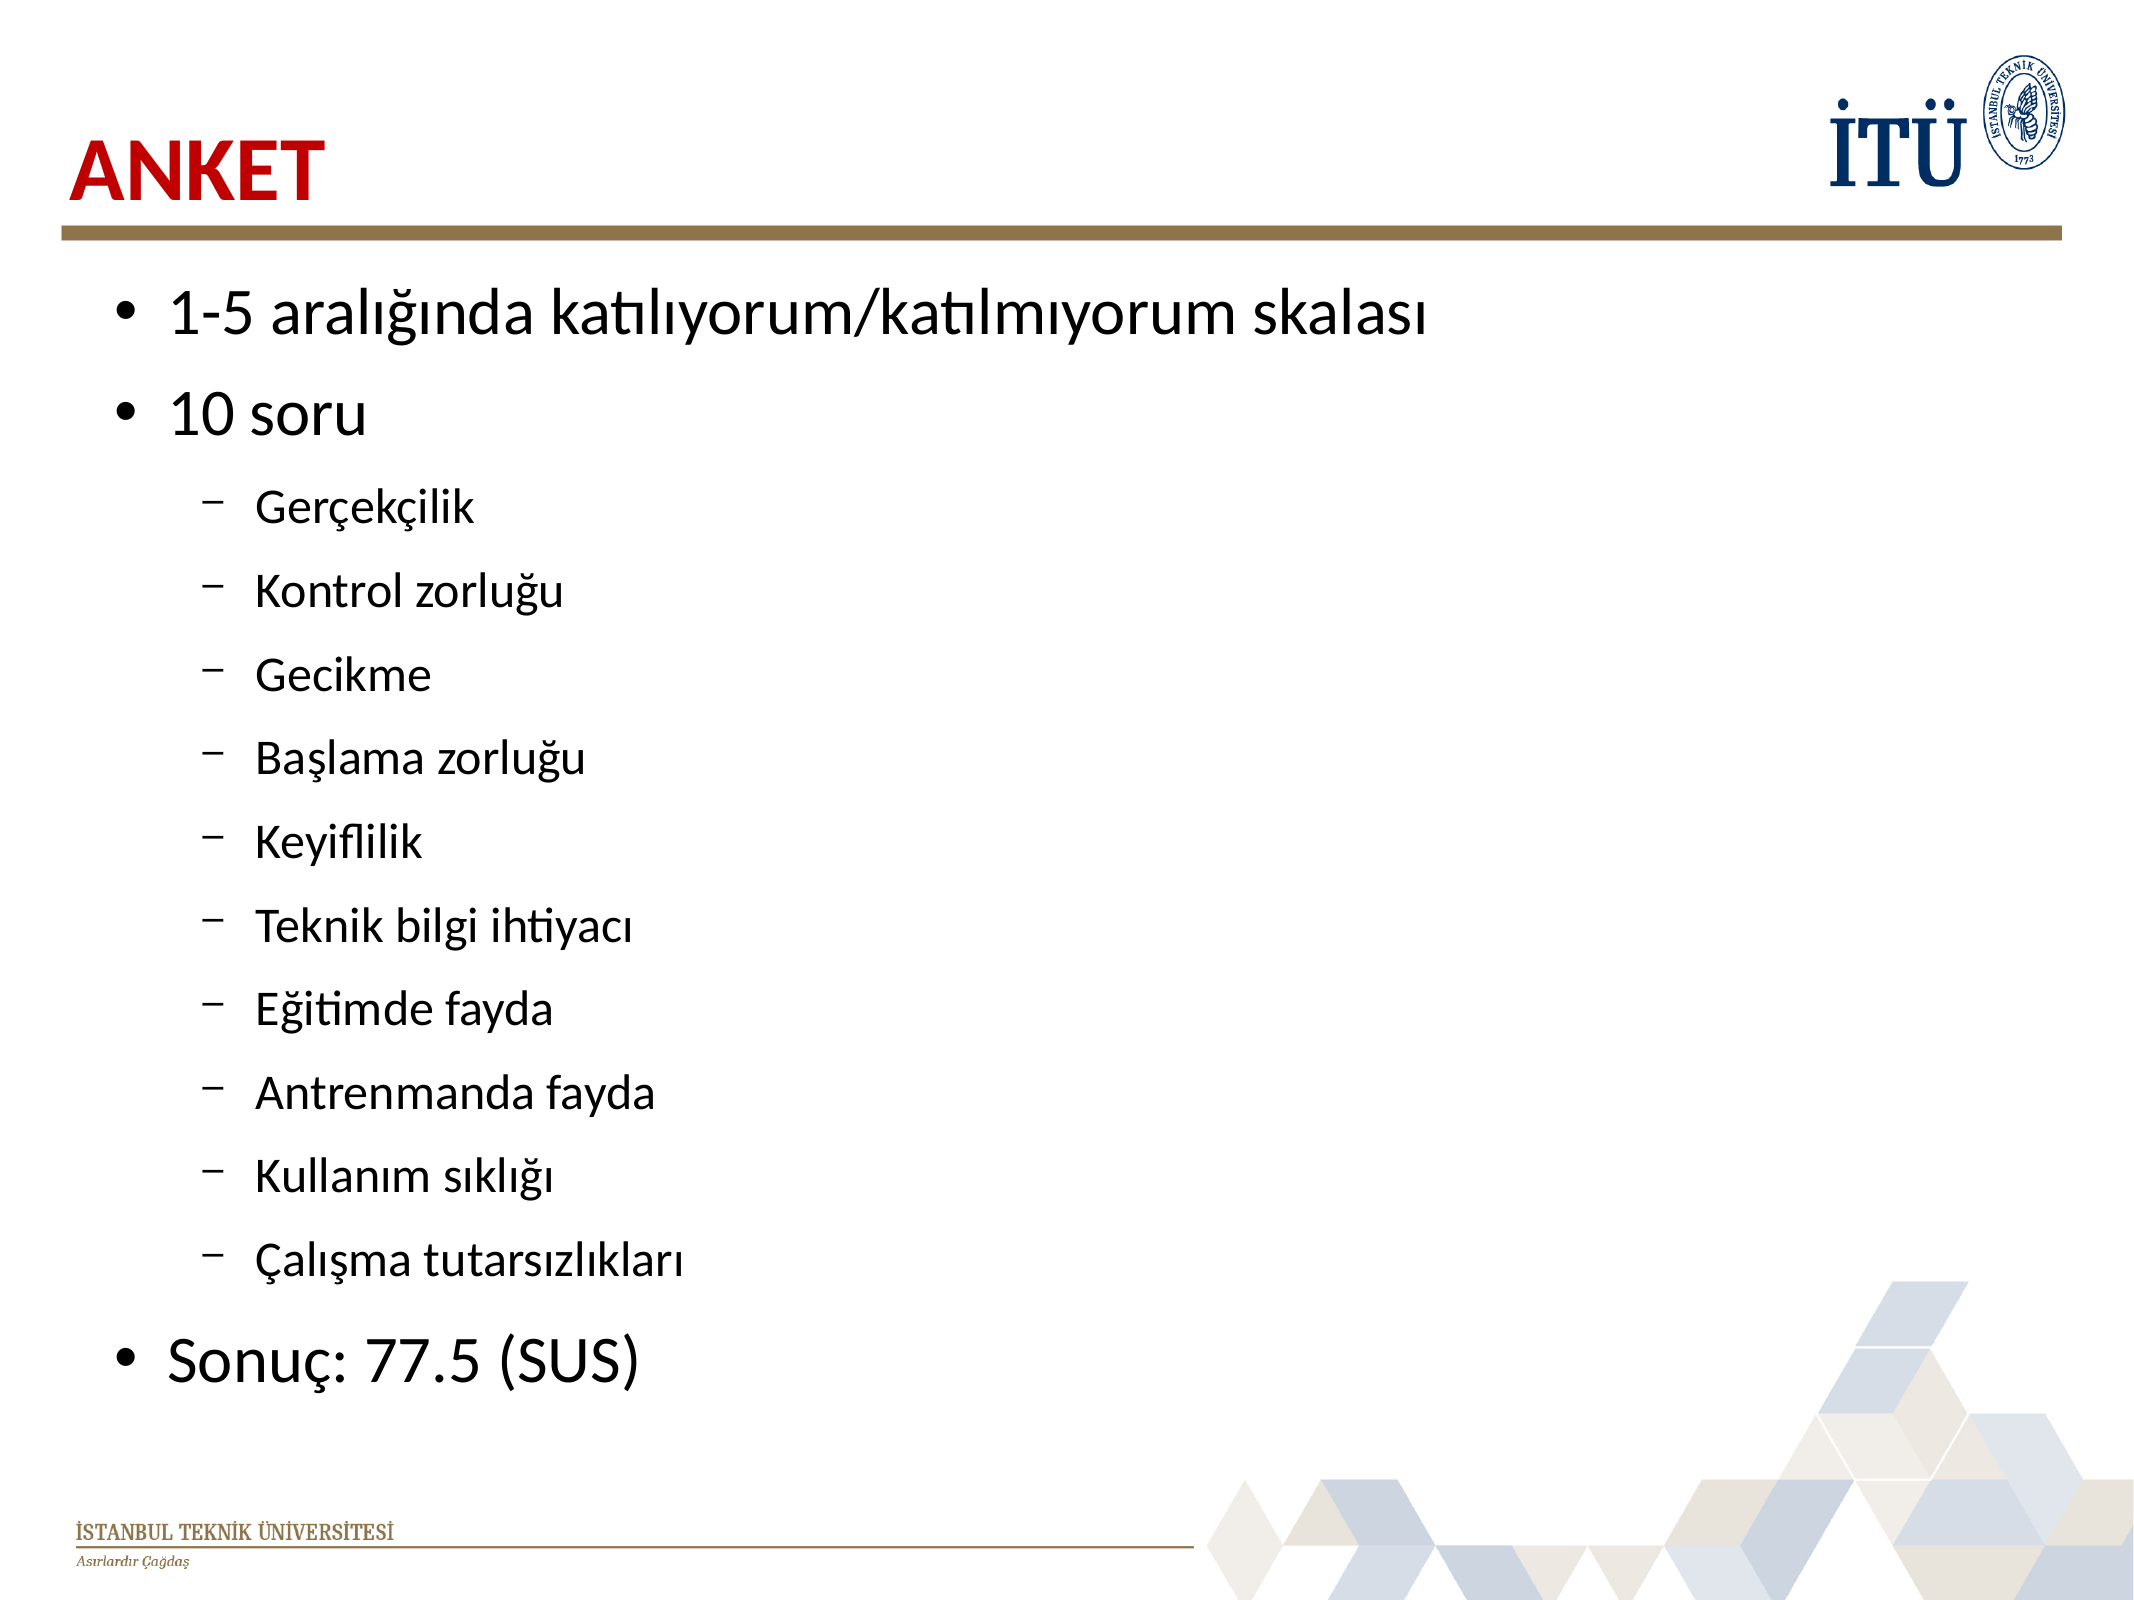

ANKET
# 1-5 aralığında katılıyorum/katılmıyorum skalası
10 soru
Gerçekçilik
Kontrol zorluğu
Gecikme
Başlama zorluğu
Keyiflilik
Teknik bilgi ihtiyacı
Eğitimde fayda
Antrenmanda fayda
Kullanım sıklığı
Çalışma tutarsızlıkları
Sonuç: 77.5 (SUS)